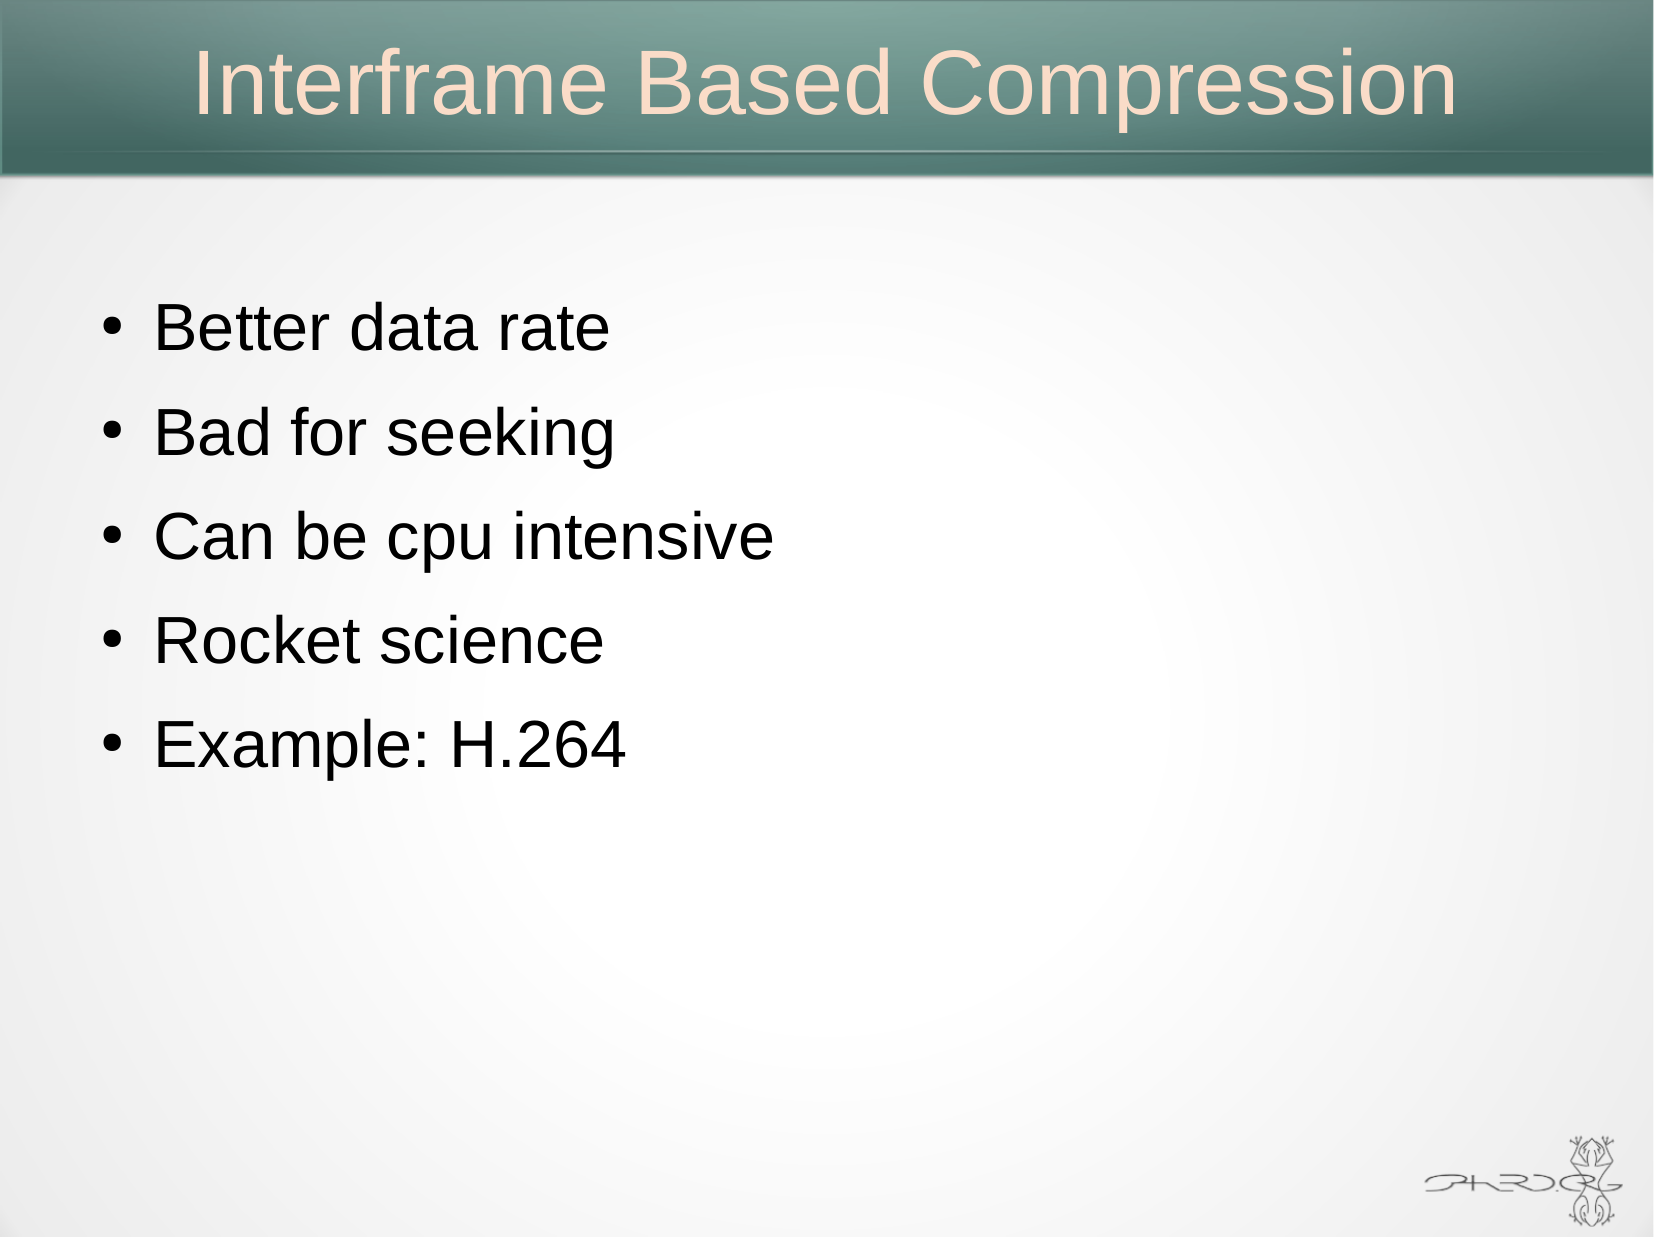

# Interframe Based Compression
Better data rate
Bad for seeking
Can be cpu intensive
Rocket science
Example: H.264